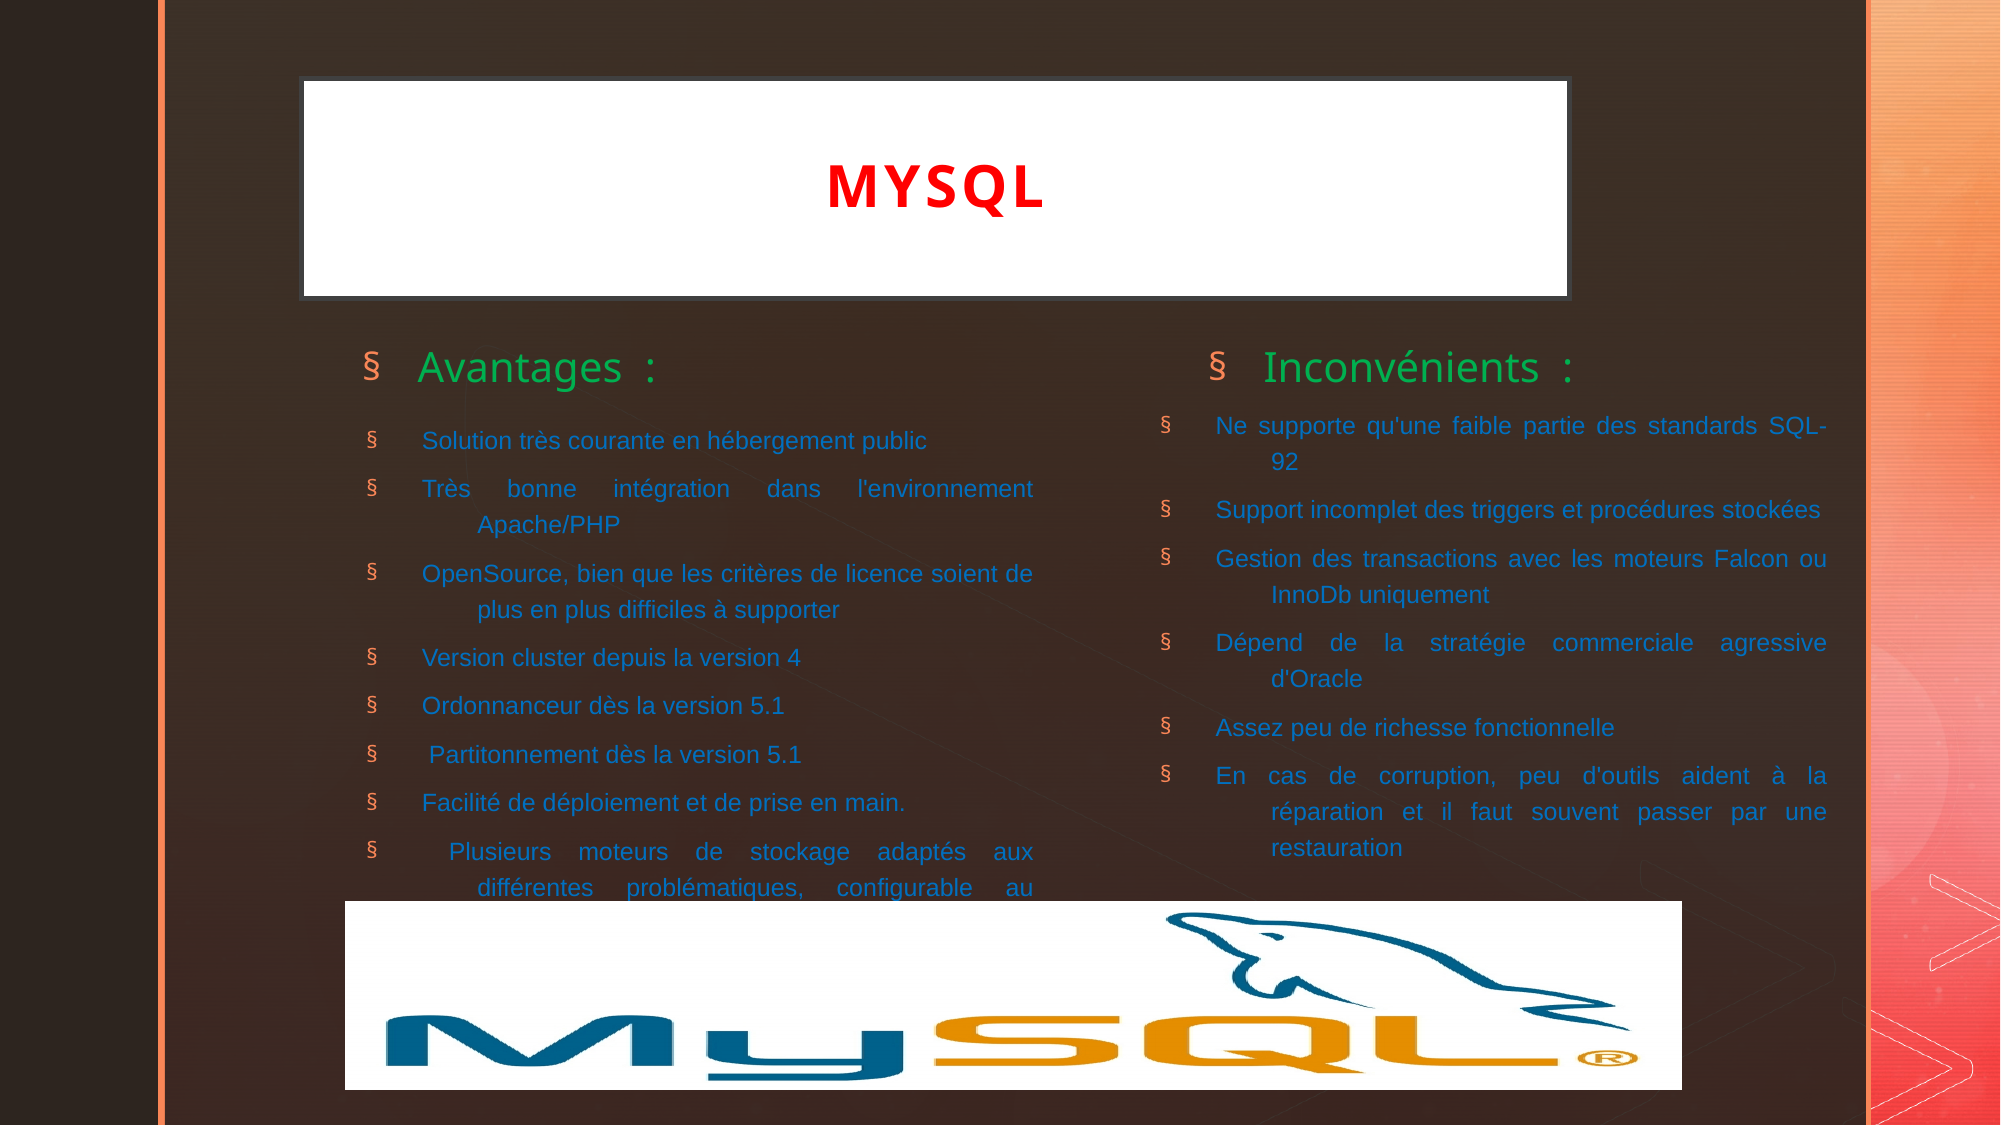

MySQL
Avantages :
Inconvénients :
Ne supporte qu'une faible partie des standards SQL-92
Support incomplet des triggers et procédures stockées
Gestion des transactions avec les moteurs Falcon ou InnoDb uniquement
Dépend de la stratégie commerciale agressive d'Oracle
Assez peu de richesse fonctionnelle
En cas de corruption, peu d'outils aident à la réparation et il faut souvent passer par une restauration
Solution très courante en hébergement public
Très bonne intégration dans l'environnement Apache/PHP
OpenSource, bien que les critères de licence soient de plus en plus difficiles à supporter
Version cluster depuis la version 4
Ordonnanceur dès la version 5.1
 Partitonnement dès la version 5.1
Facilité de déploiement et de prise en main.
 Plusieurs moteurs de stockage adaptés aux différentes problématiques, configurable au niveau table.